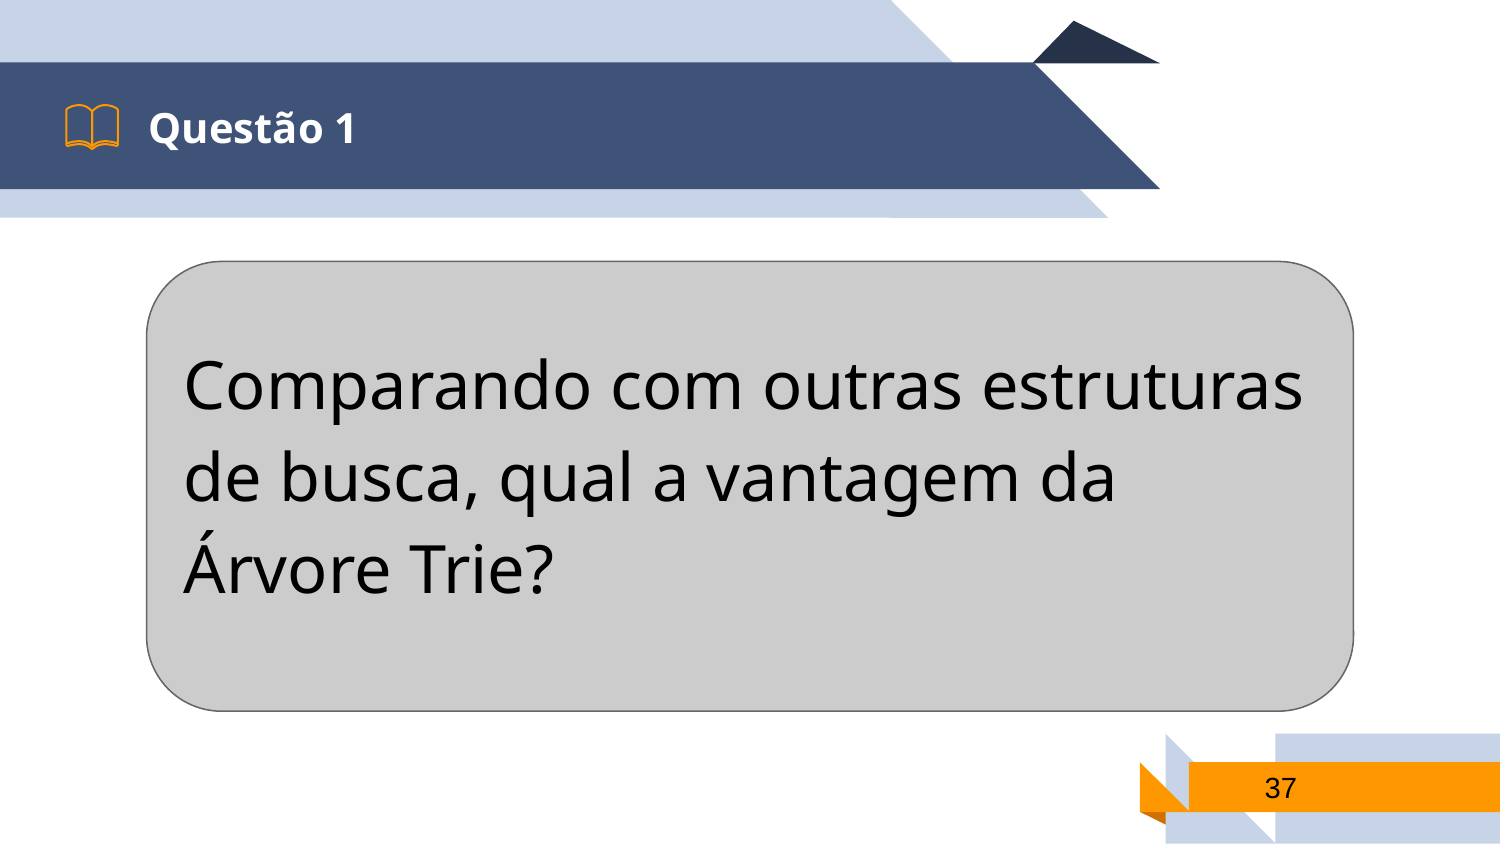

# Questão 1
Comparando com outras estruturas de busca, qual a vantagem da Árvore Trie?